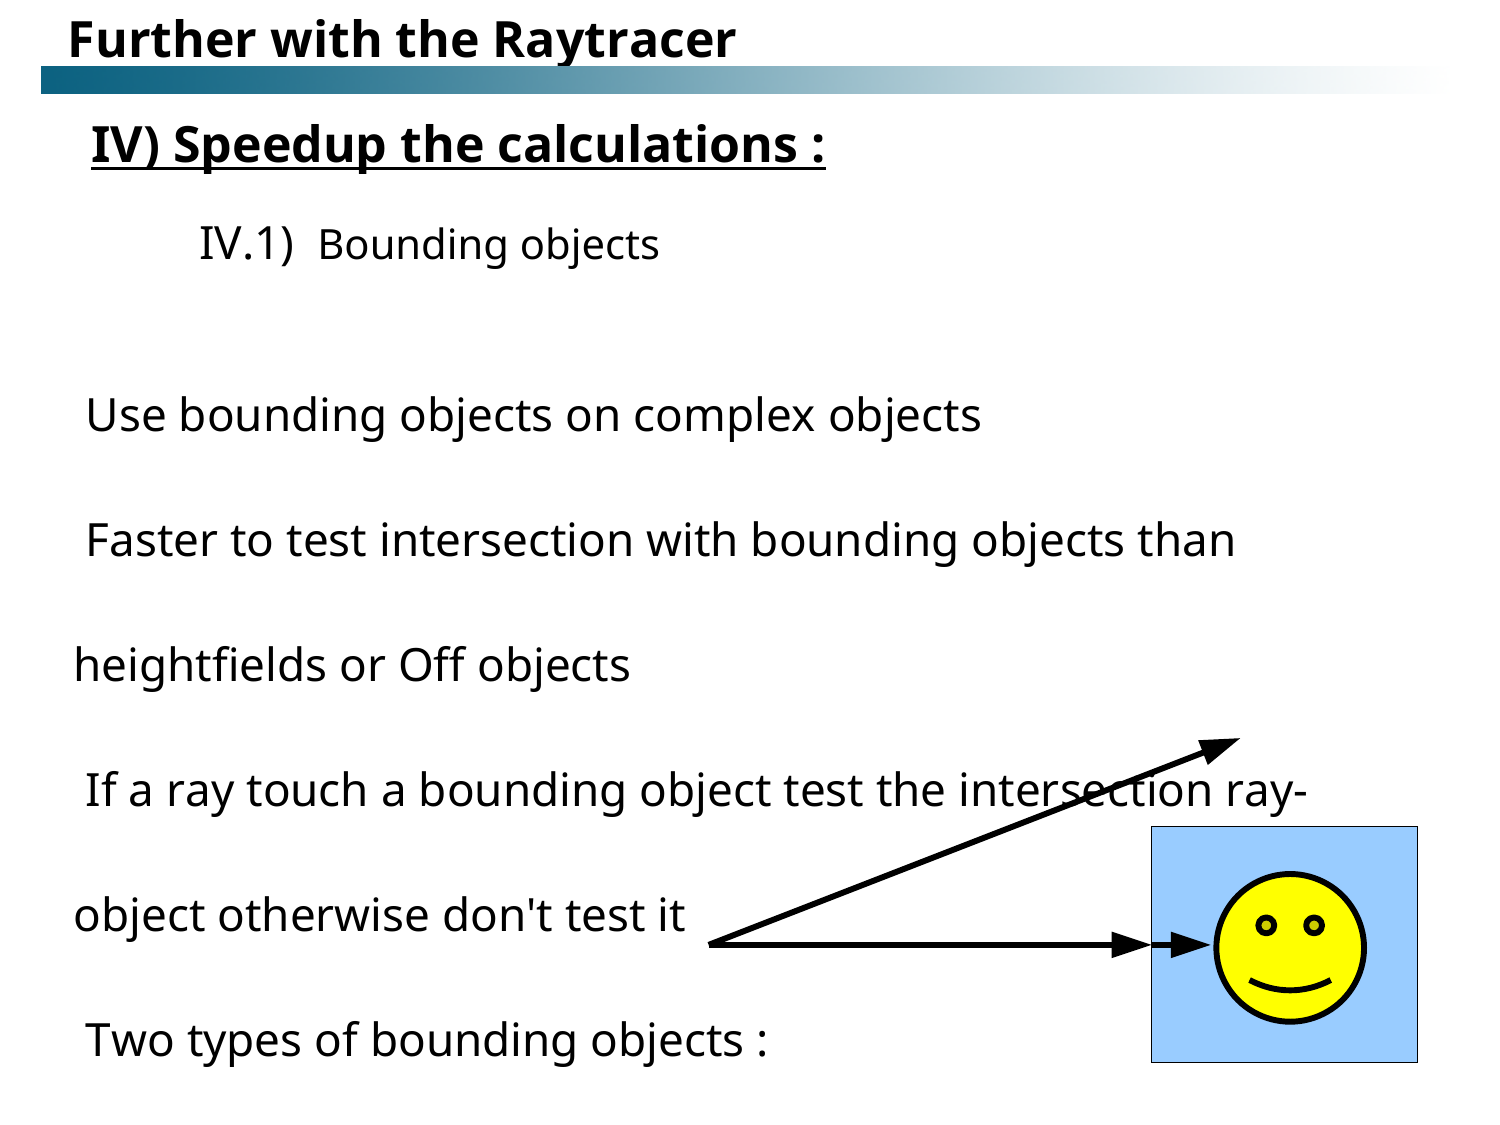

# Further with the Raytracer
IV) Speedup the calculations :
IV.1) Bounding objects
 Use bounding objects on complex objects
 Faster to test intersection with bounding objects than heightfields or Off objects
 If a ray touch a bounding object test the intersection ray-object otherwise don't test it
 Two types of bounding objects :
 Bounbing box
 Bounding sphere